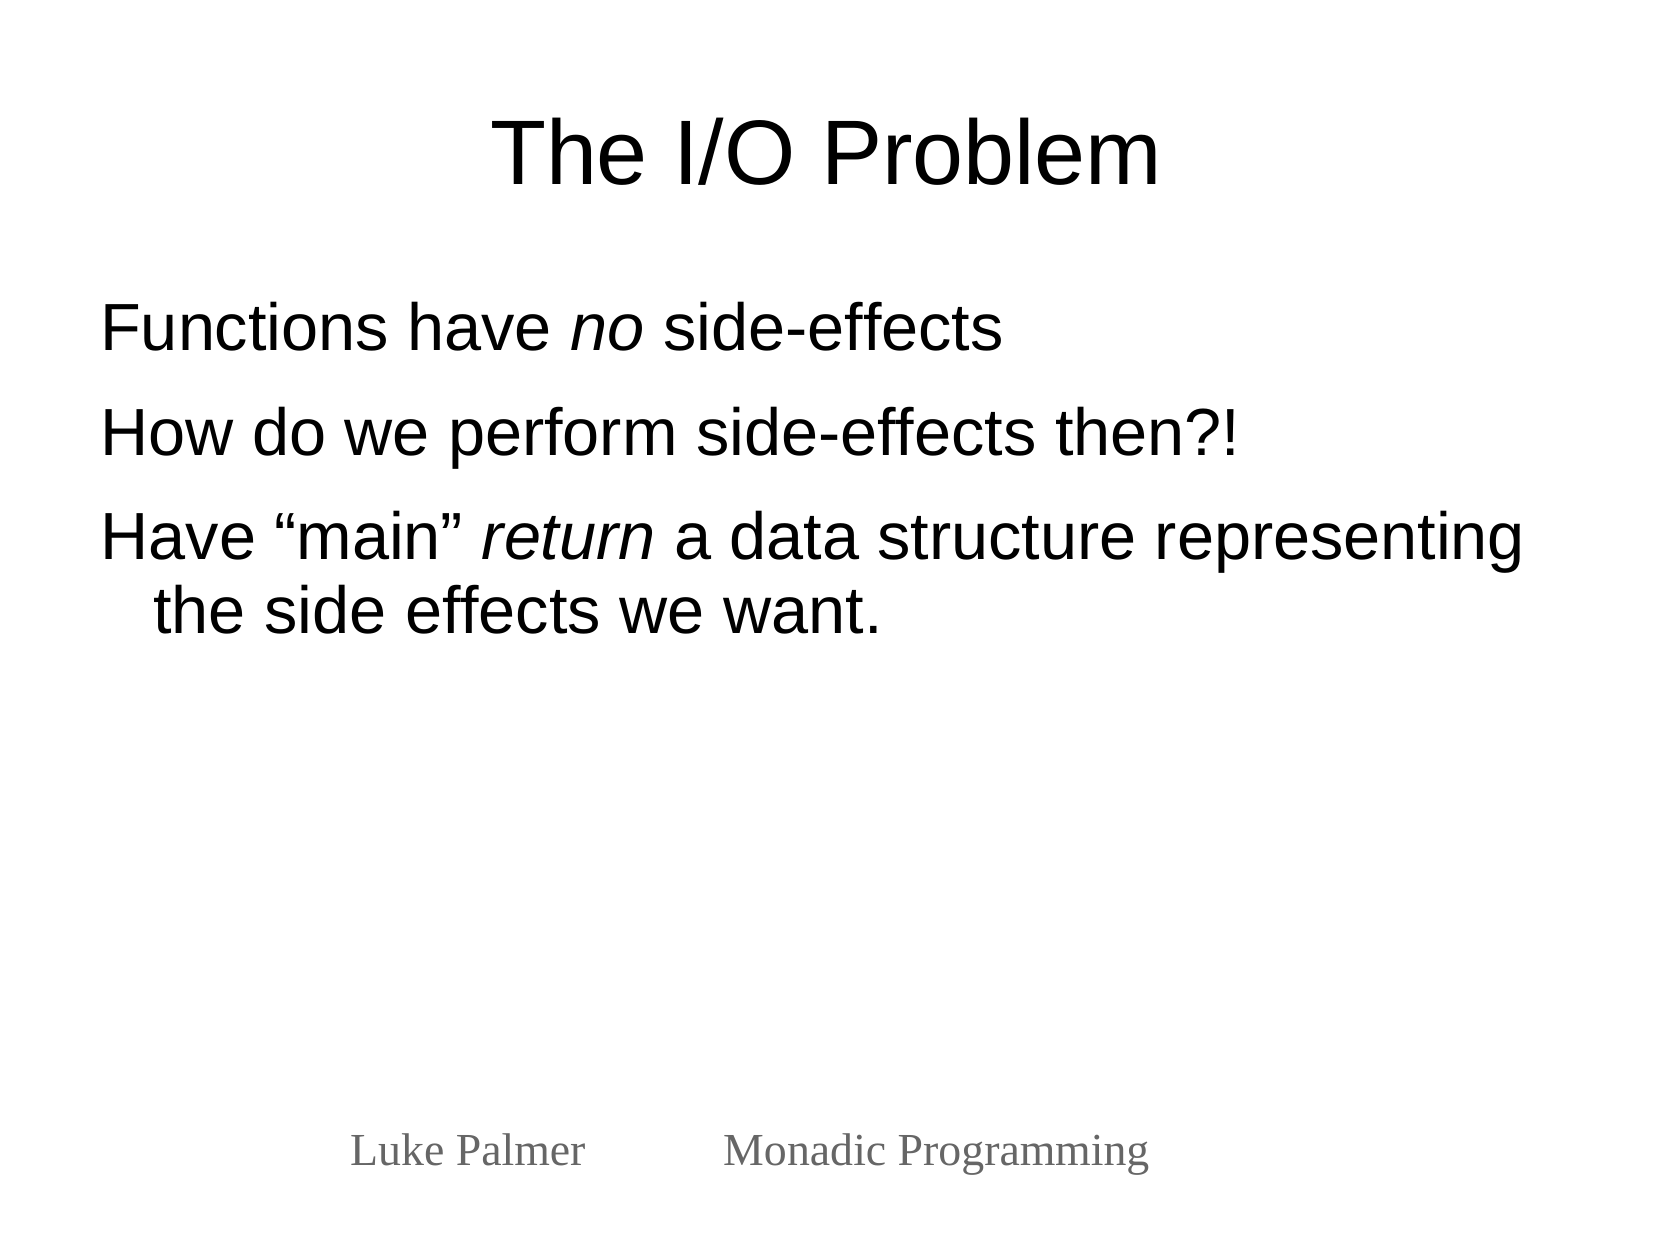

# The I/O Problem
Functions have no side-effects
How do we perform side-effects then?!
Have “main” return a data structure representing the side effects we want.